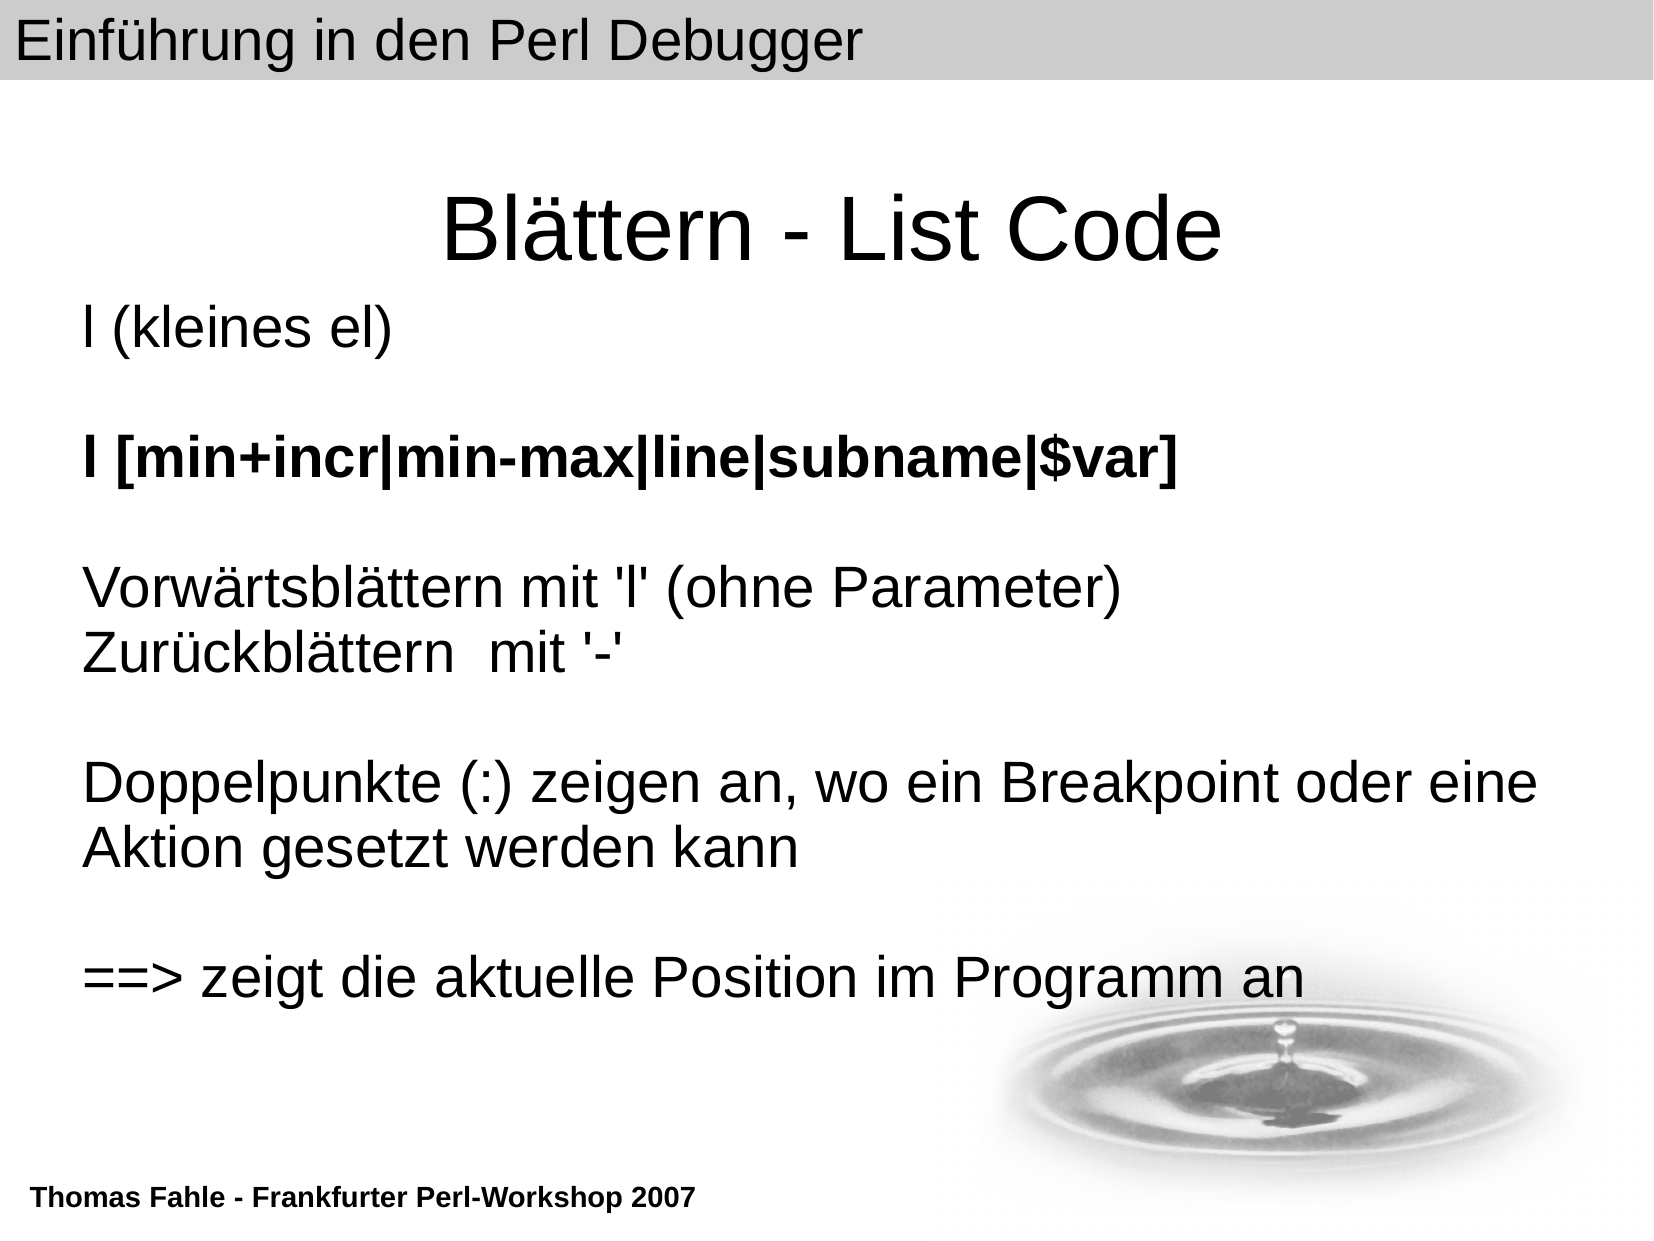

# Blättern - List Code
l (kleines el)
l [min+incr|min-max|line|subname|$var]
Vorwärtsblättern mit 'l' (ohne Parameter)
Zurückblättern mit '-'
Doppelpunkte (:) zeigen an, wo ein Breakpoint oder eine Aktion gesetzt werden kann
==> zeigt die aktuelle Position im Programm an